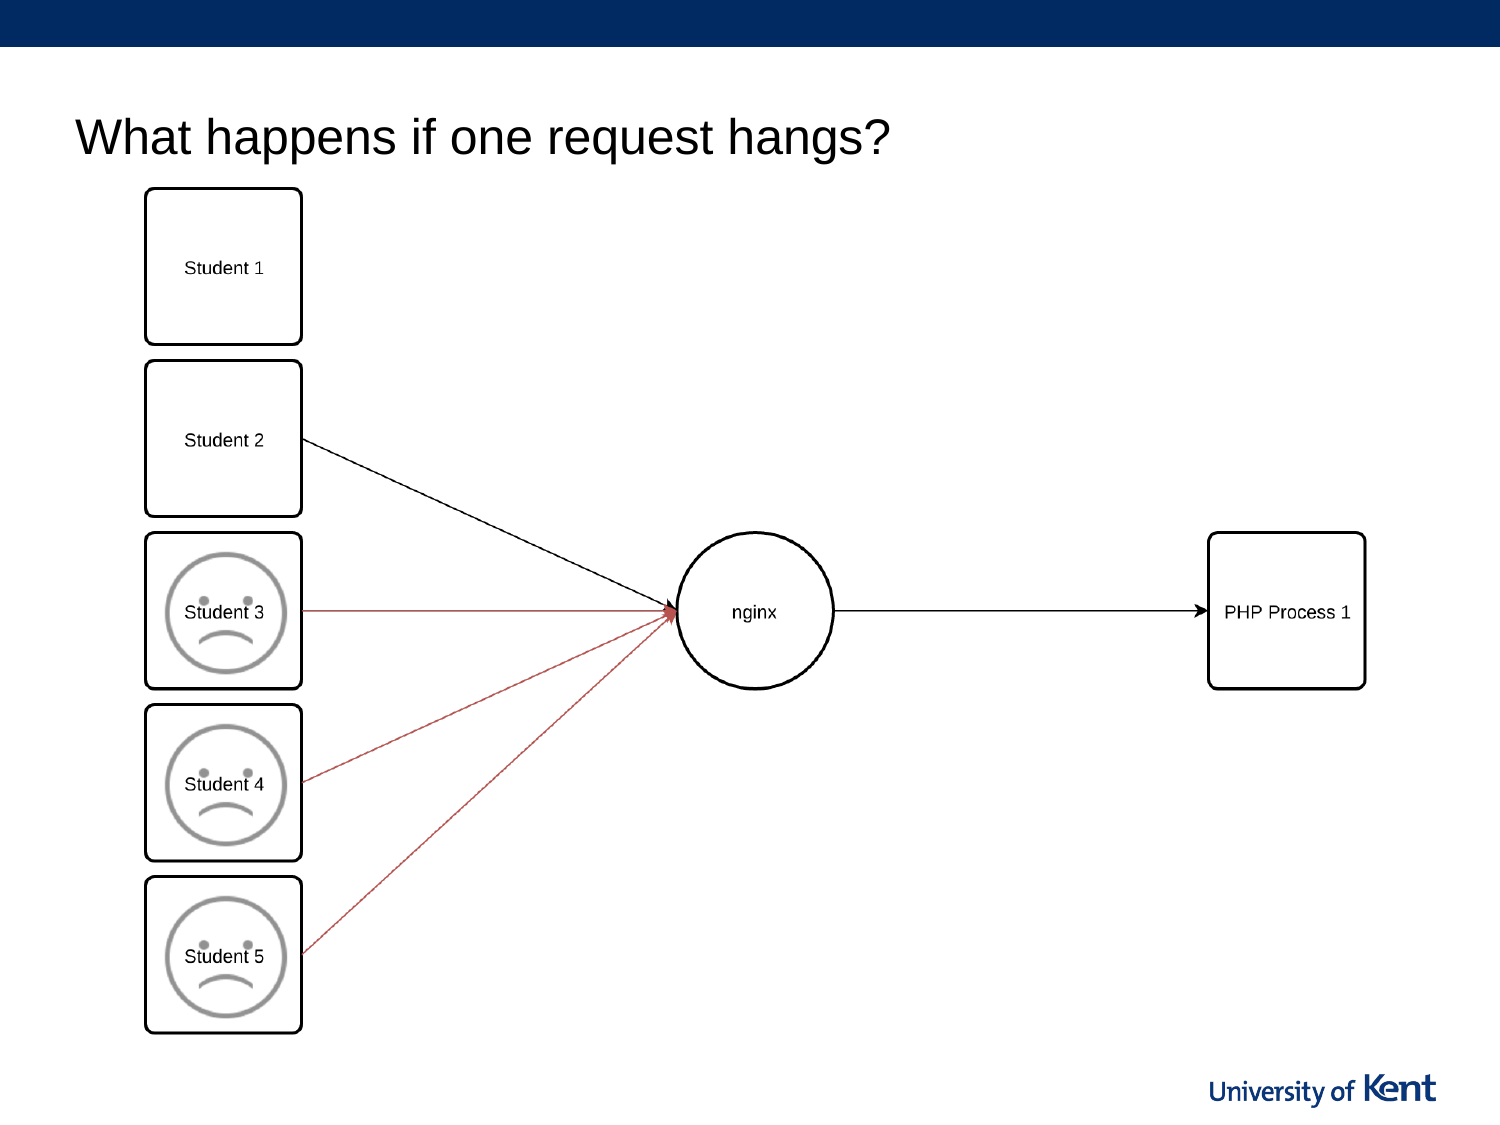

# What happens if one request hangs?